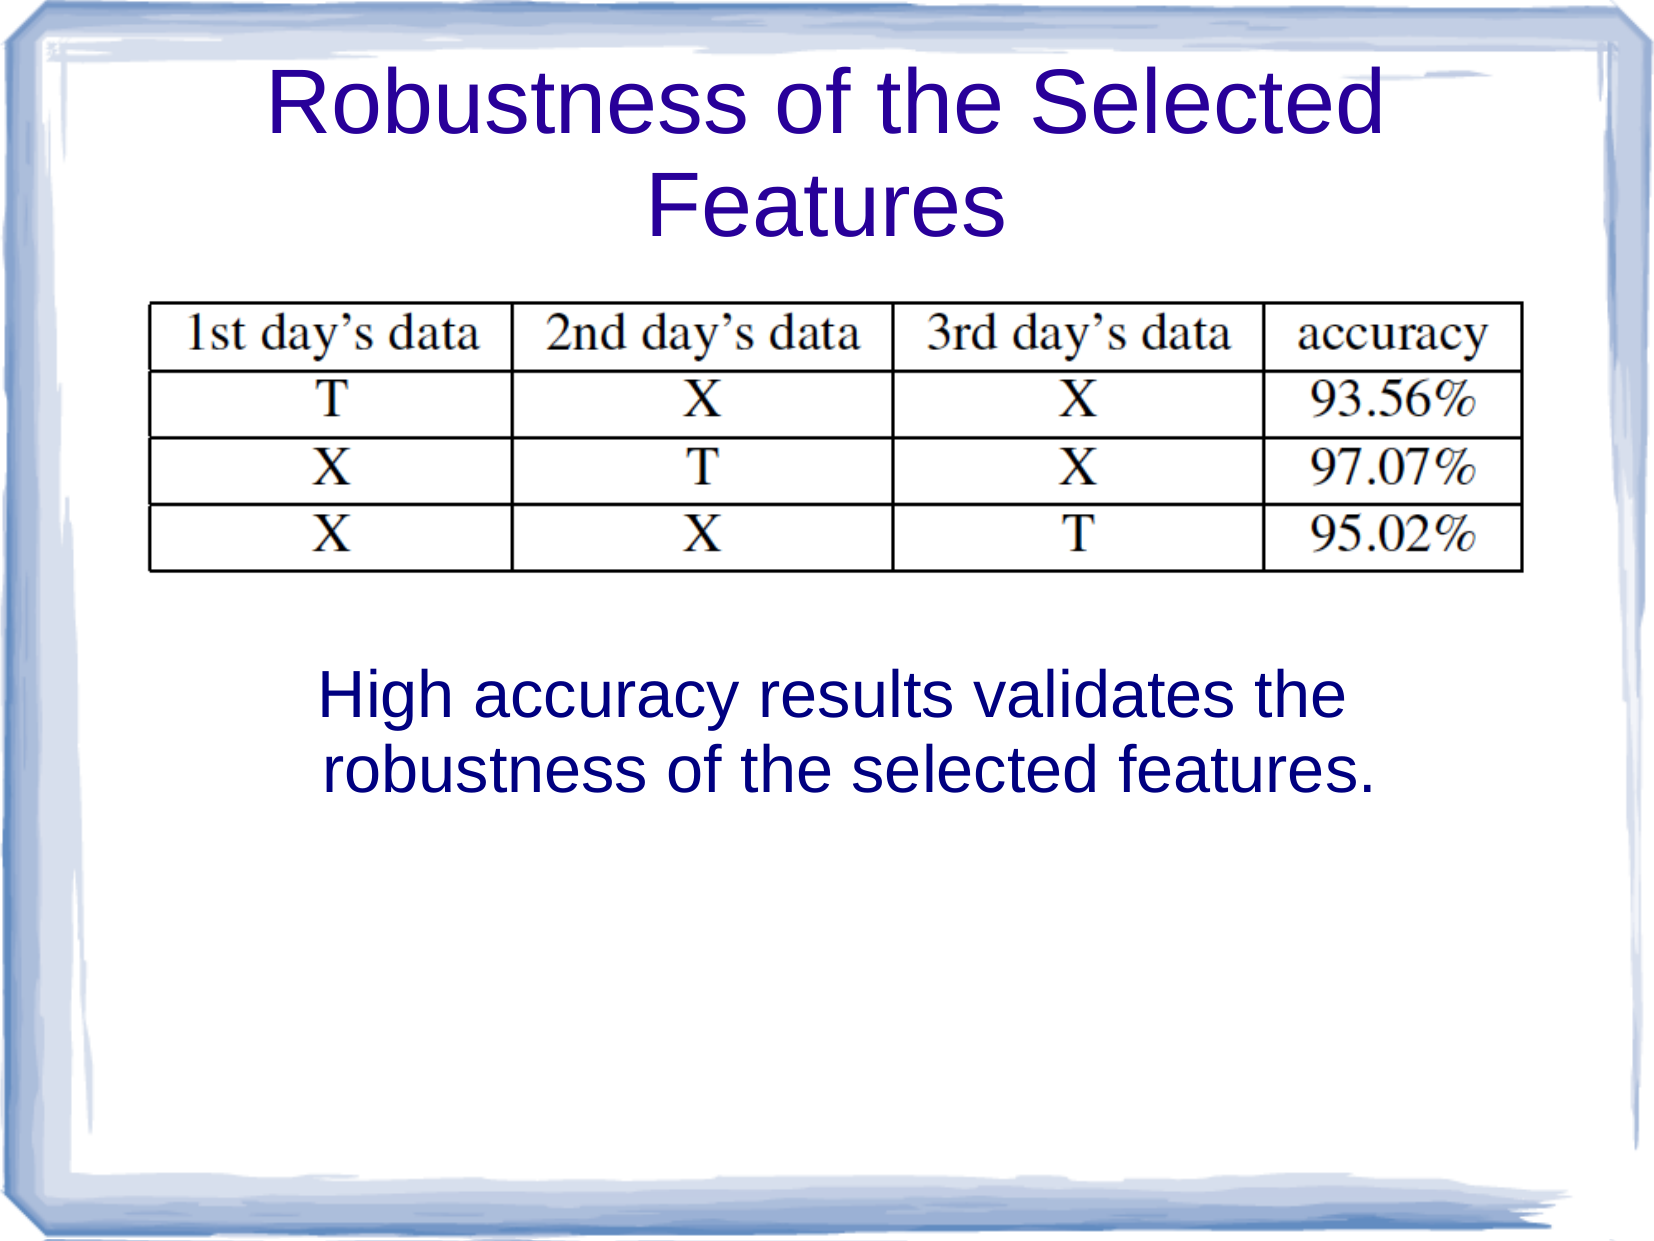

# Robustness of the Selected Features
 High accuracy results validates the robustness of the selected features.